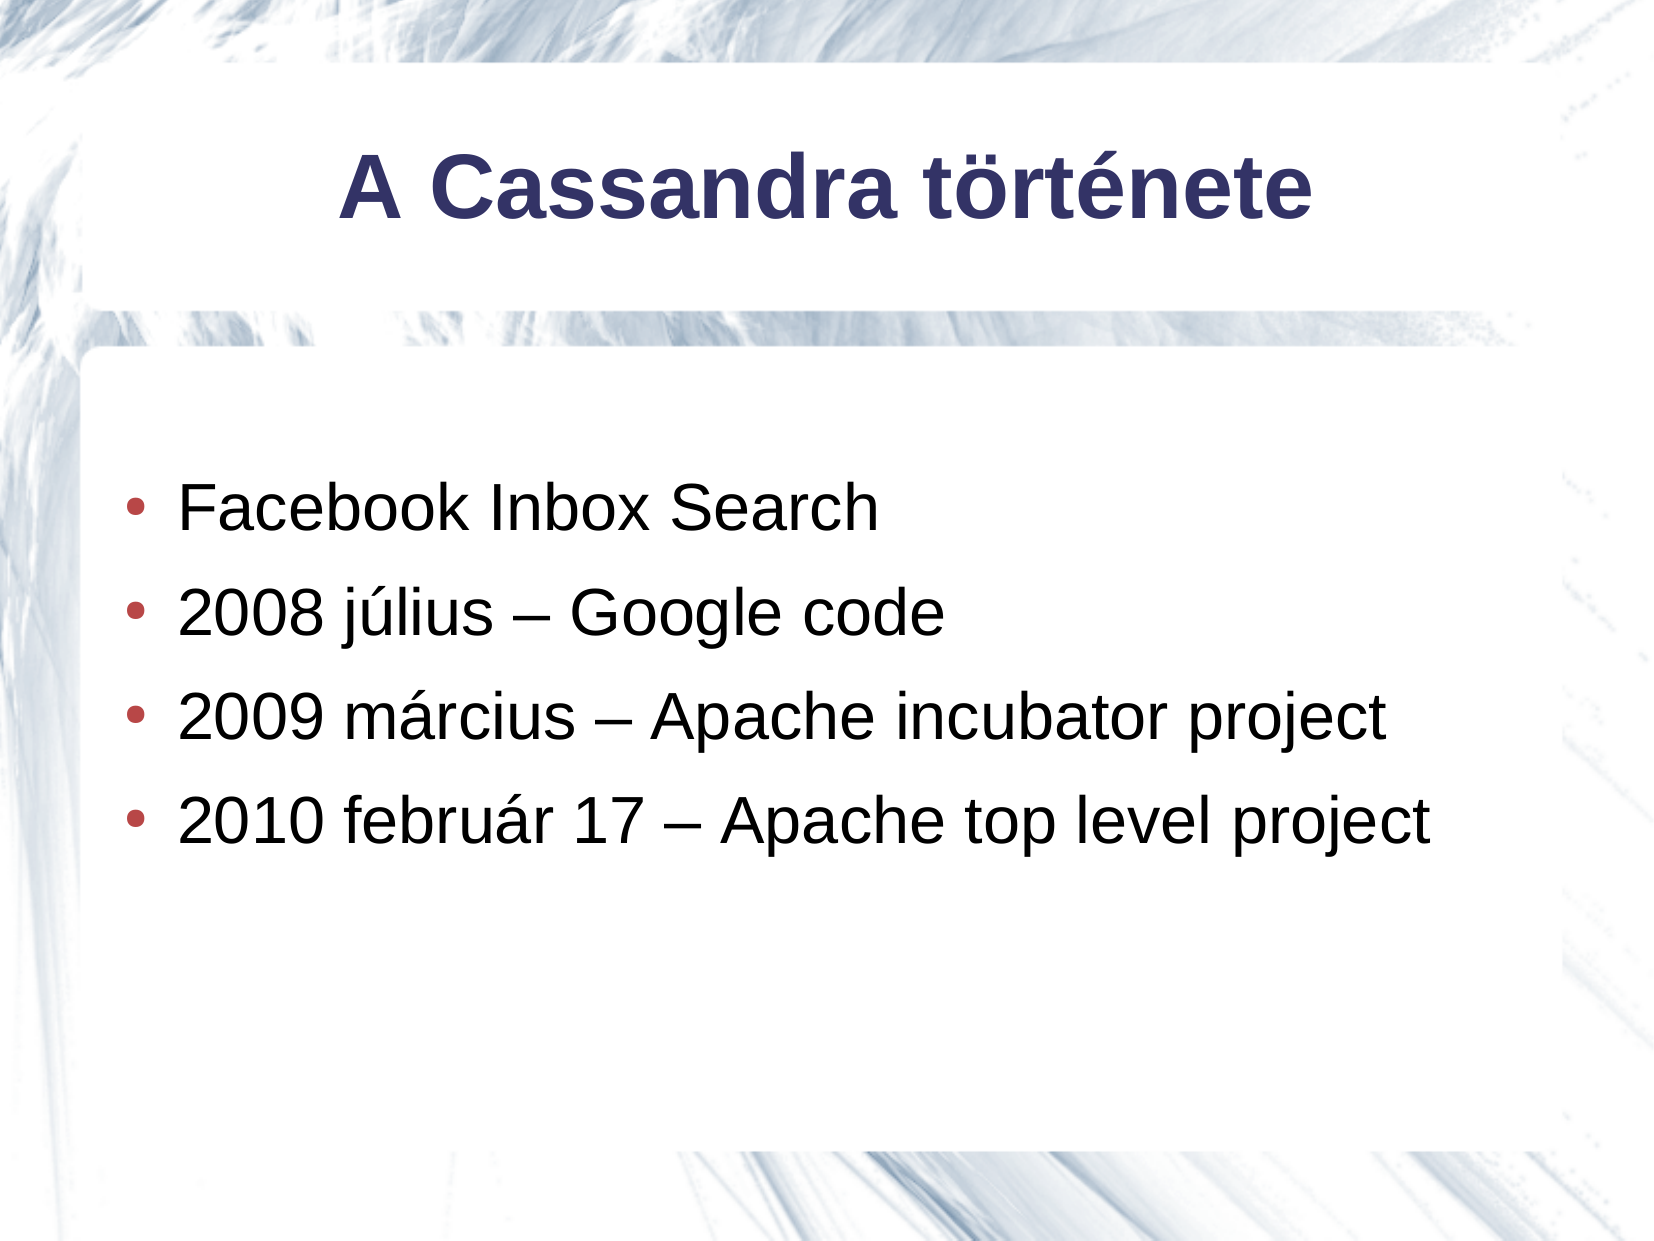

# A Cassandra története
Facebook Inbox Search
2008 július – Google code
2009 március – Apache incubator project
2010 február 17 – Apache top level project